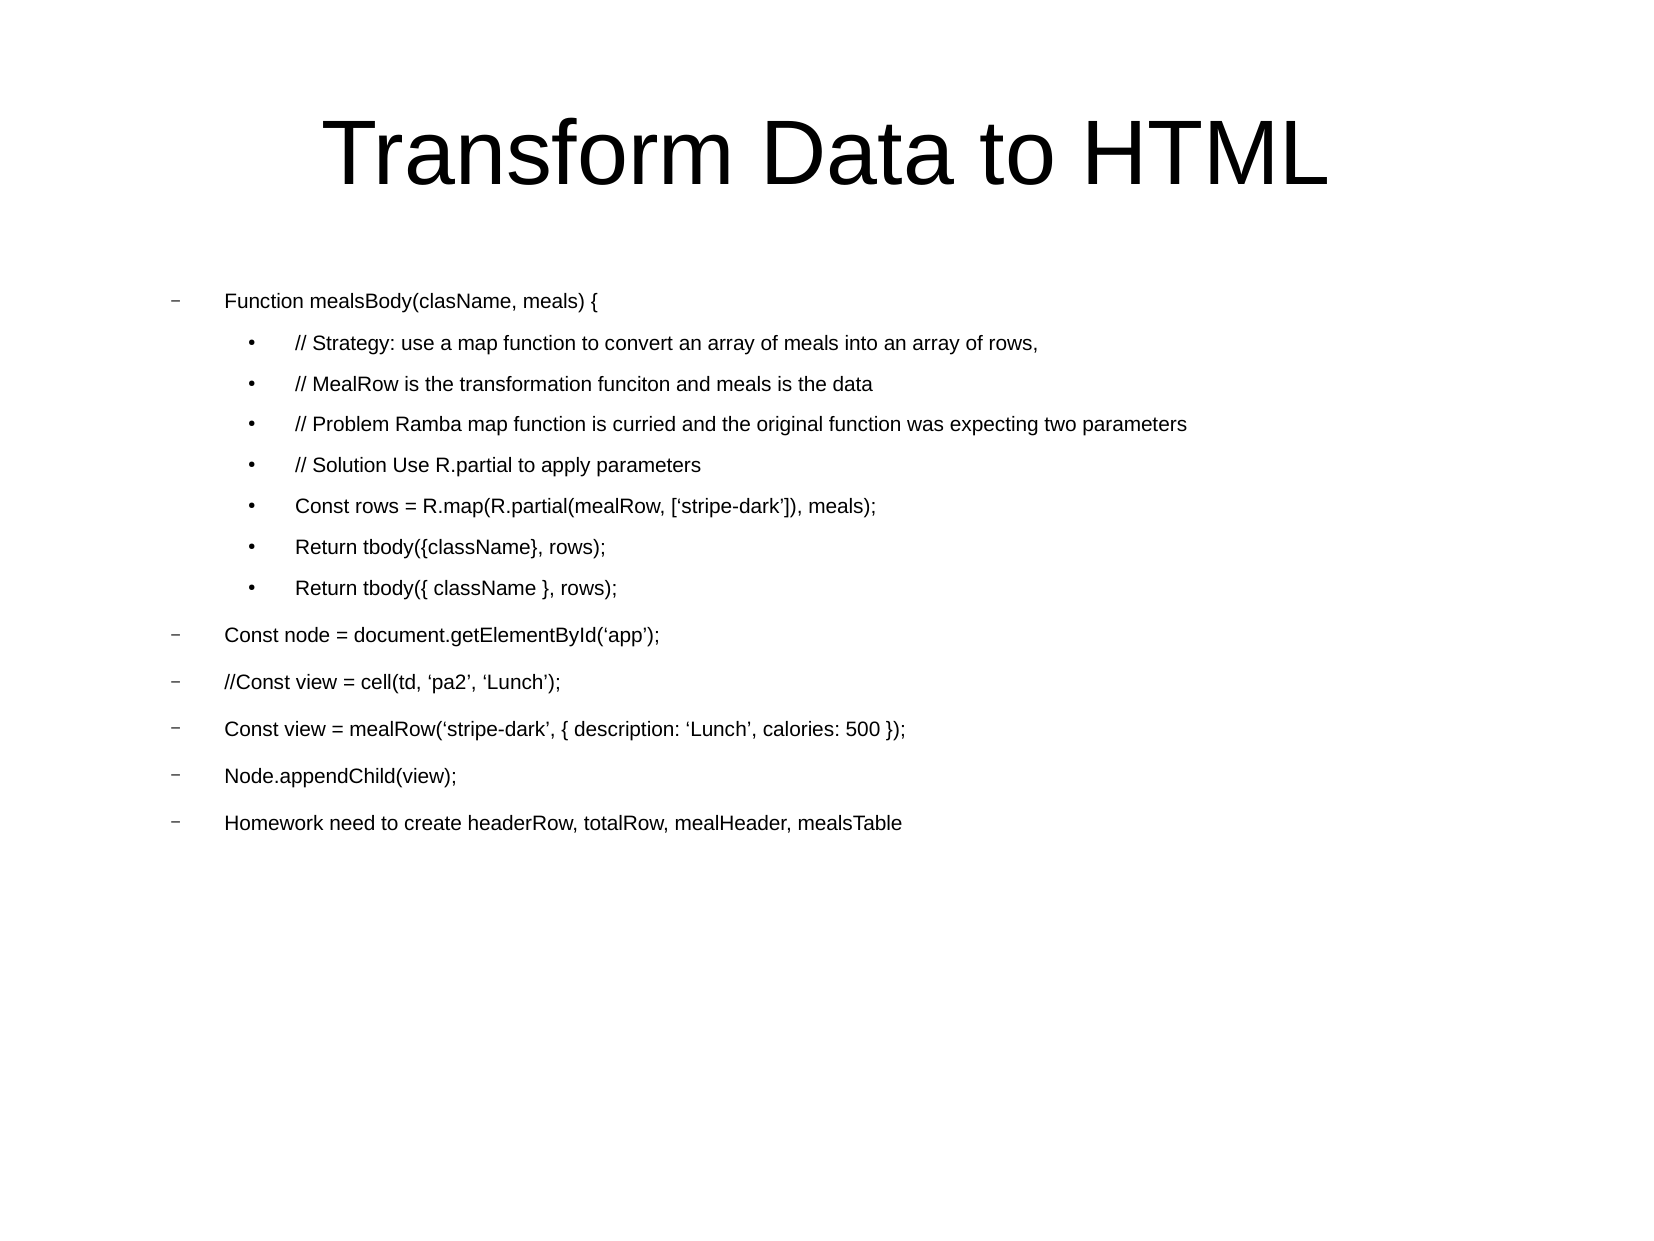

# Transform Data to HTML
Function mealsBody(clasName, meals) {
// Strategy: use a map function to convert an array of meals into an array of rows,
// MealRow is the transformation funciton and meals is the data
// Problem Ramba map function is curried and the original function was expecting two parameters
// Solution Use R.partial to apply parameters
Const rows = R.map(R.partial(mealRow, [‘stripe-dark’]), meals);
Return tbody({className}, rows);
Return tbody({ className }, rows);
Const node = document.getElementById(‘app’);
//Const view = cell(td, ‘pa2’, ‘Lunch’);
Const view = mealRow(‘stripe-dark’, { description: ‘Lunch’, calories: 500 });
Node.appendChild(view);
Homework need to create headerRow, totalRow, mealHeader, mealsTable